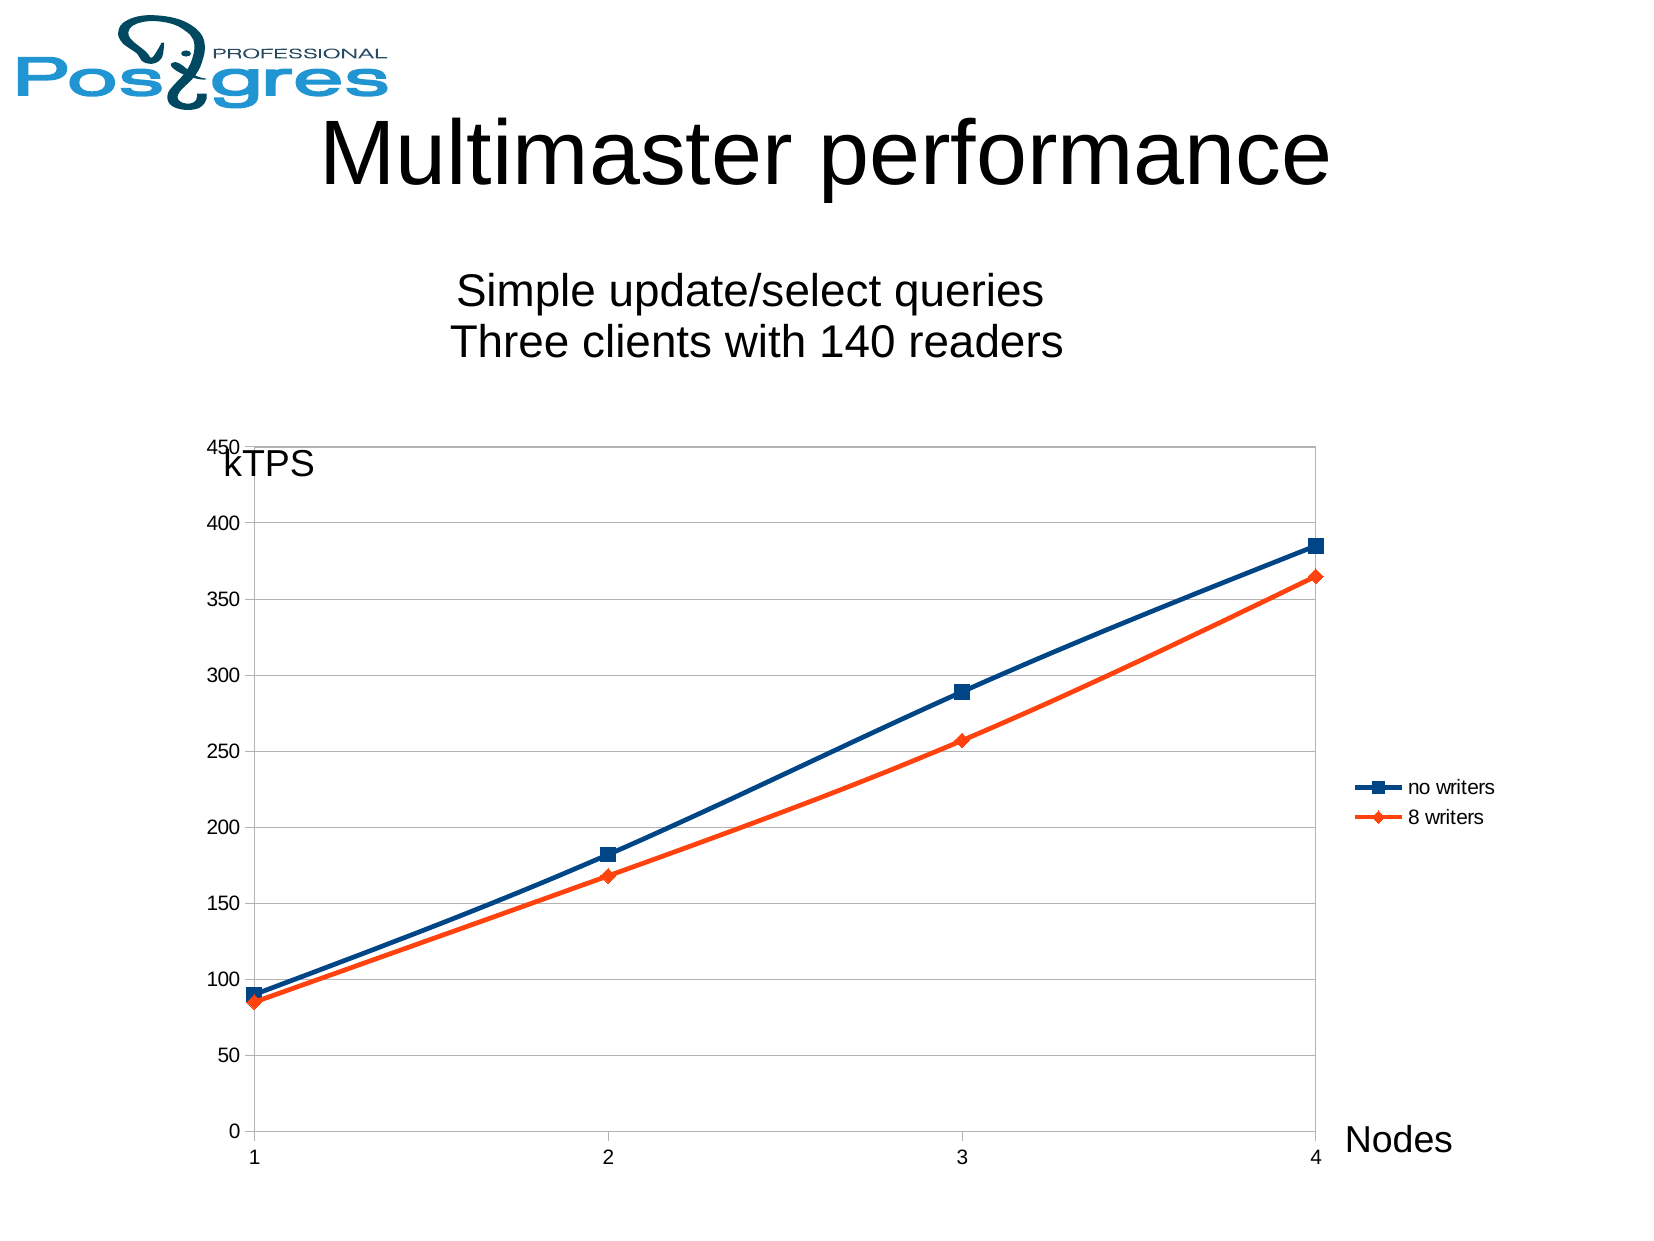

# Multimaster performance
Simple update/select queries
Three clients with 140 readers
### Chart
| Category | no writers | 8 writers |
|---|---|---|
| 1 | 90.0 | 85.0 |
| 2 | 182.0 | 168.0 |
| 3 | 289.0 | 257.0 |
| 4 | 385.0 | 365.0 |kTPS
Nodes